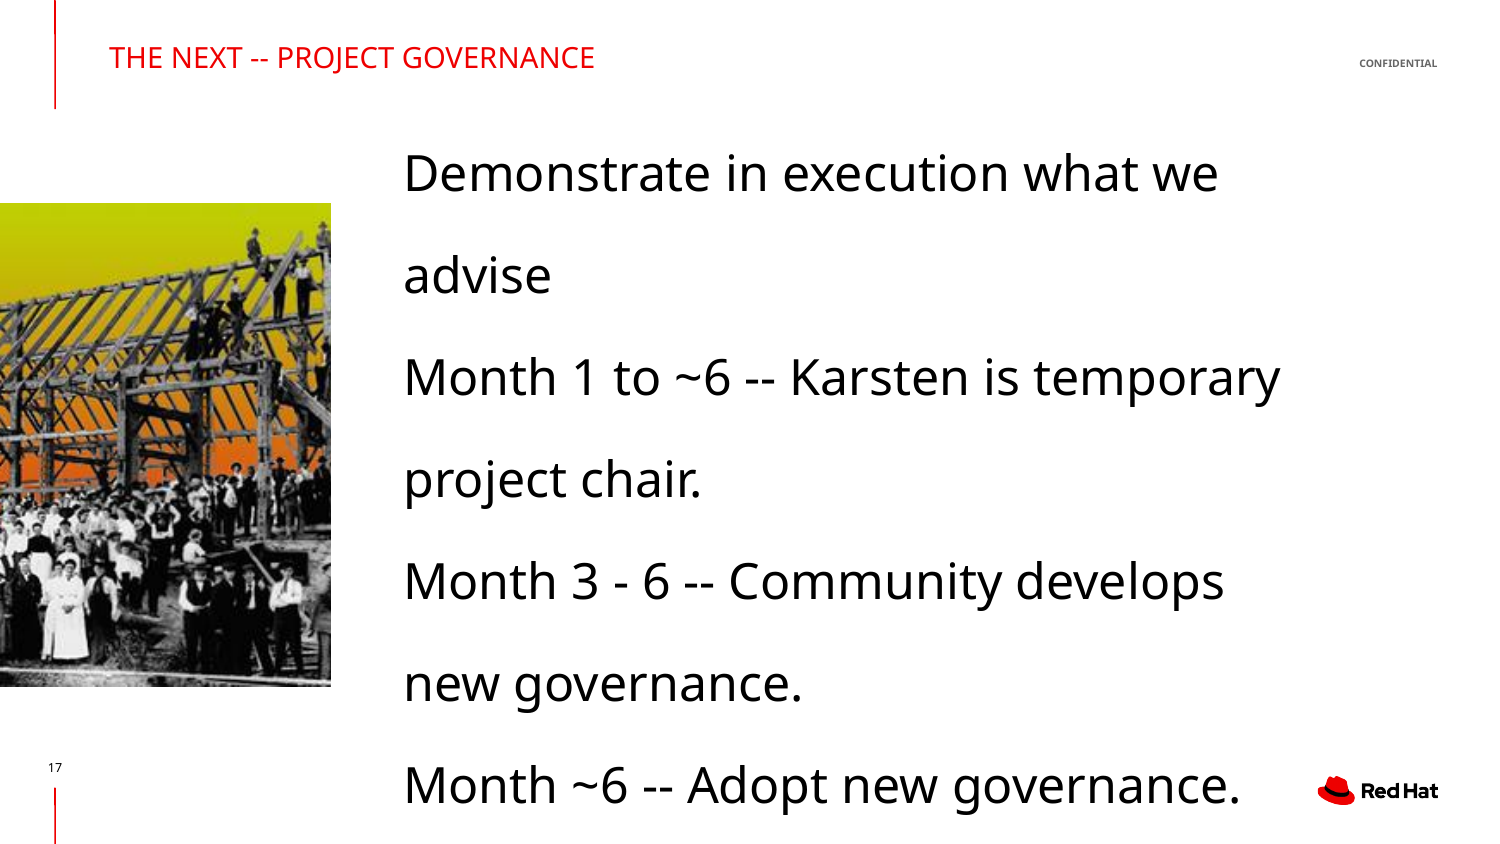

THE NEXT -- PROJECT GOVERNANCE
# Demonstrate in execution what we advise Month 1 to ~6 -- Karsten is temporary project chair. Month 3 - 6 -- Community develops new governance. Month ~6 -- Adopt new governance.